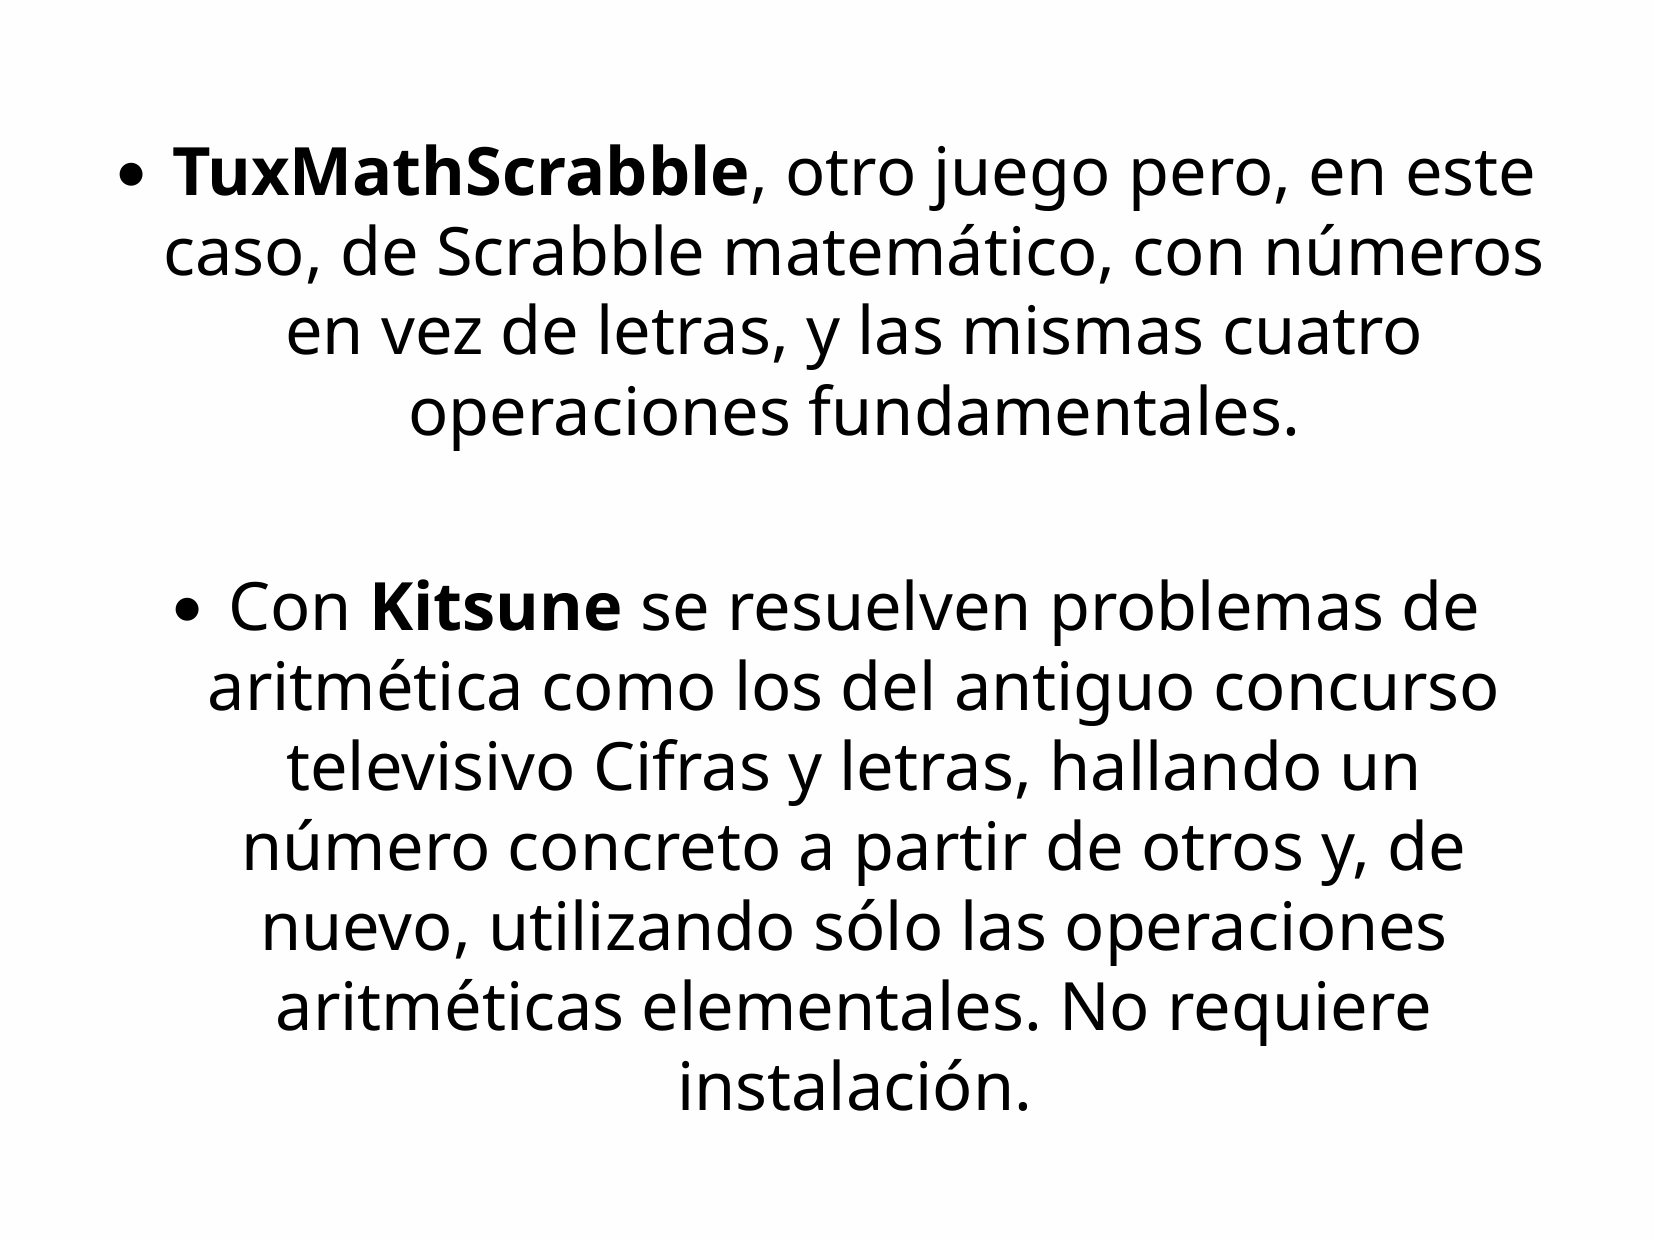

# TuxMathScrabble, otro juego pero, en este caso, de Scrabble matemático, con números en vez de letras, y las mismas cuatro operaciones fundamentales.
Con Kitsune se resuelven problemas de aritmética como los del antiguo concurso televisivo Cifras y letras, hallando un número concreto a partir de otros y, de nuevo, utilizando sólo las operaciones aritméticas elementales. No requiere instalación.